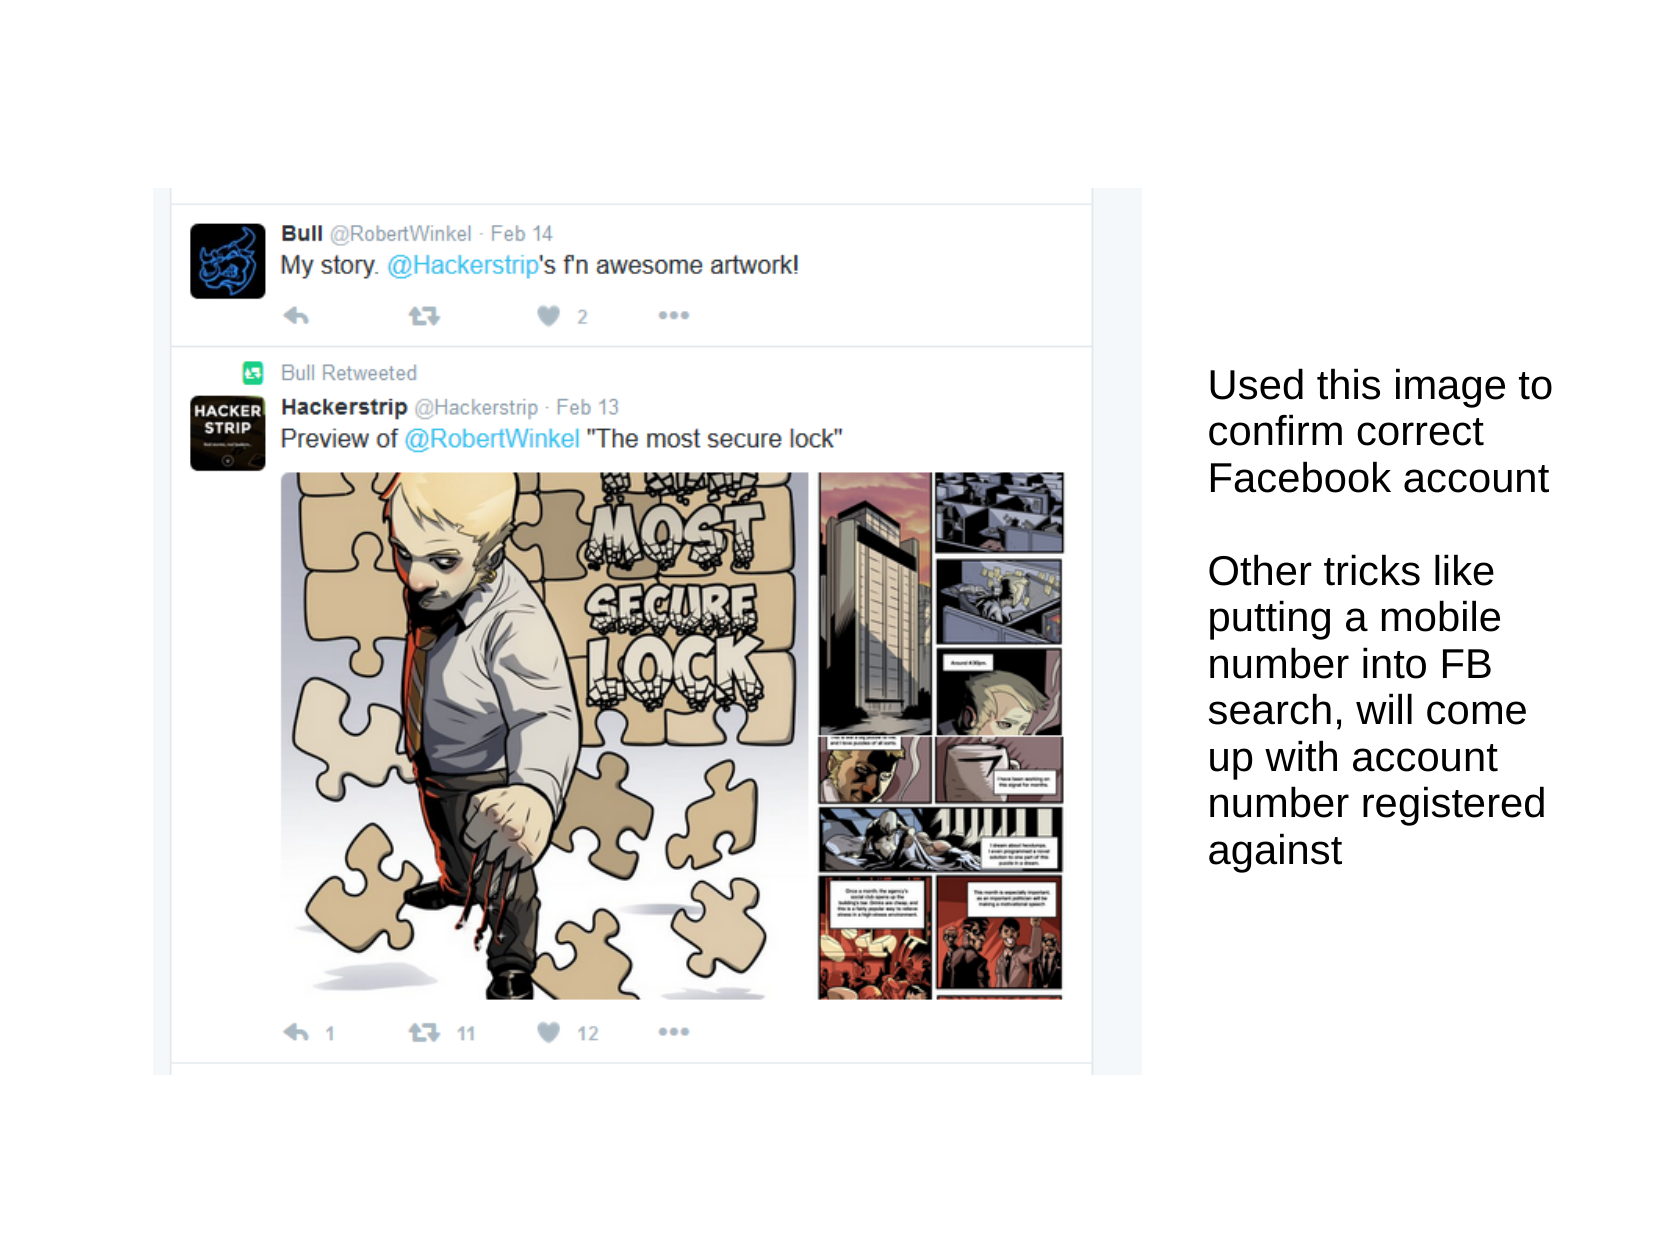

Used this image to confirm correct Facebook account
Other tricks like putting a mobile number into FB search, will come up with account number registered against